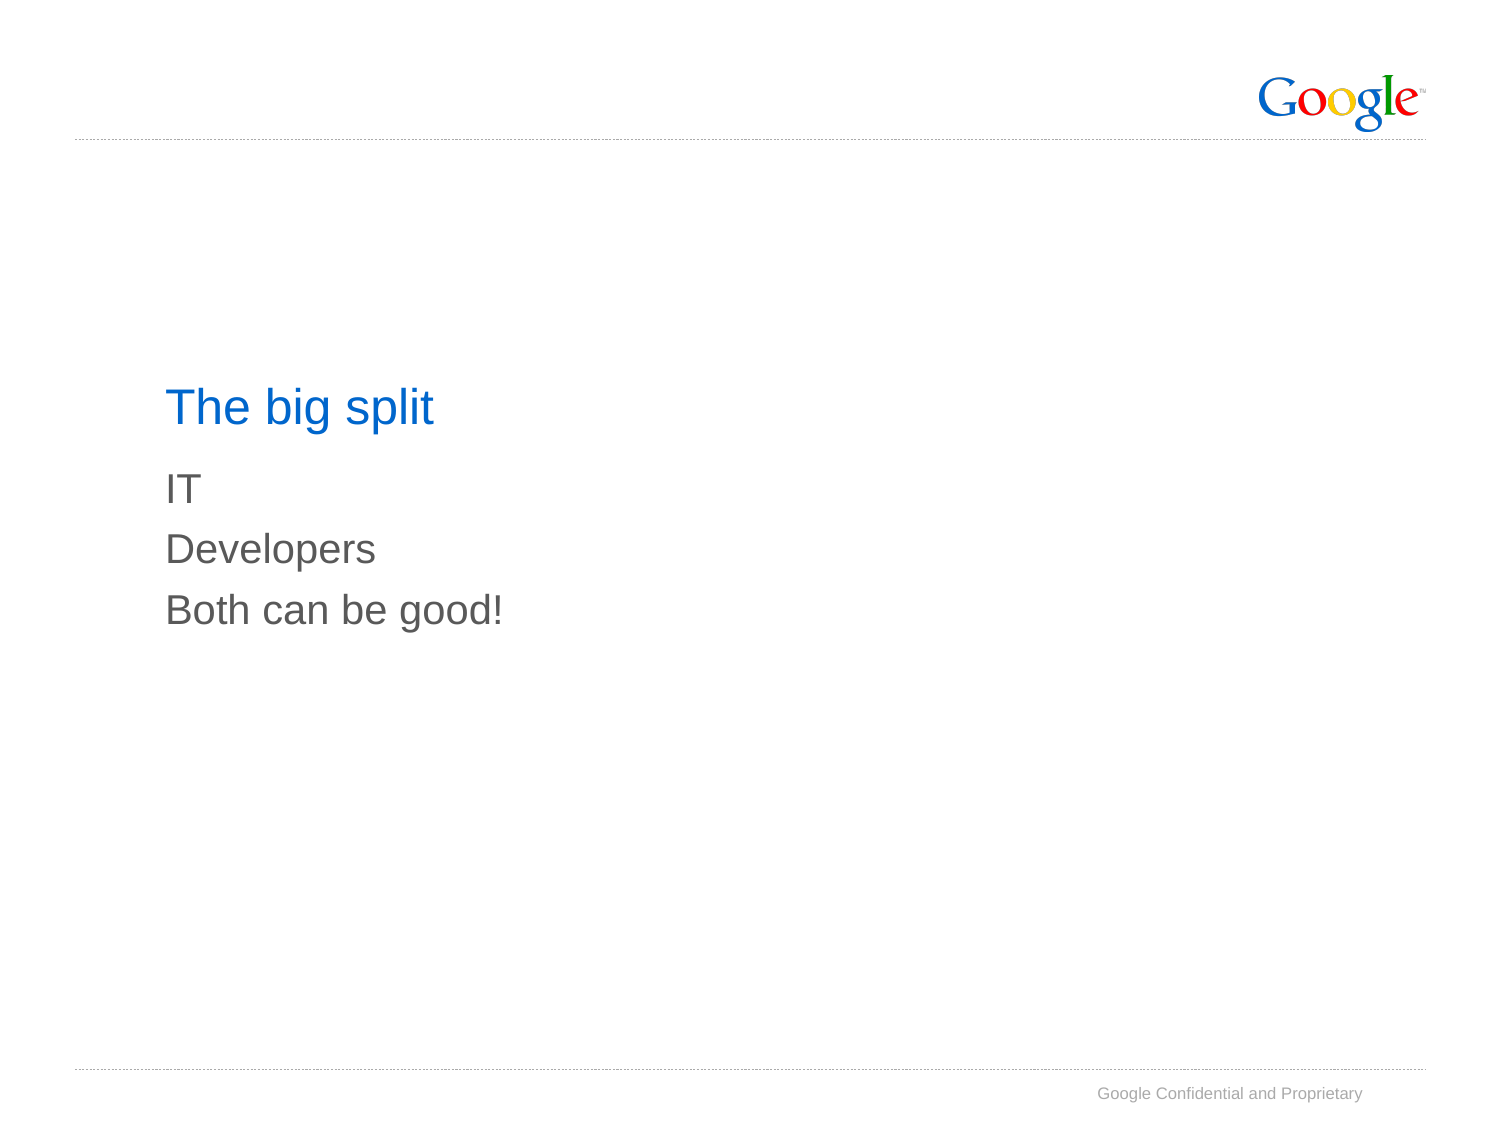

# The big split
IT
Developers
Both can be good!